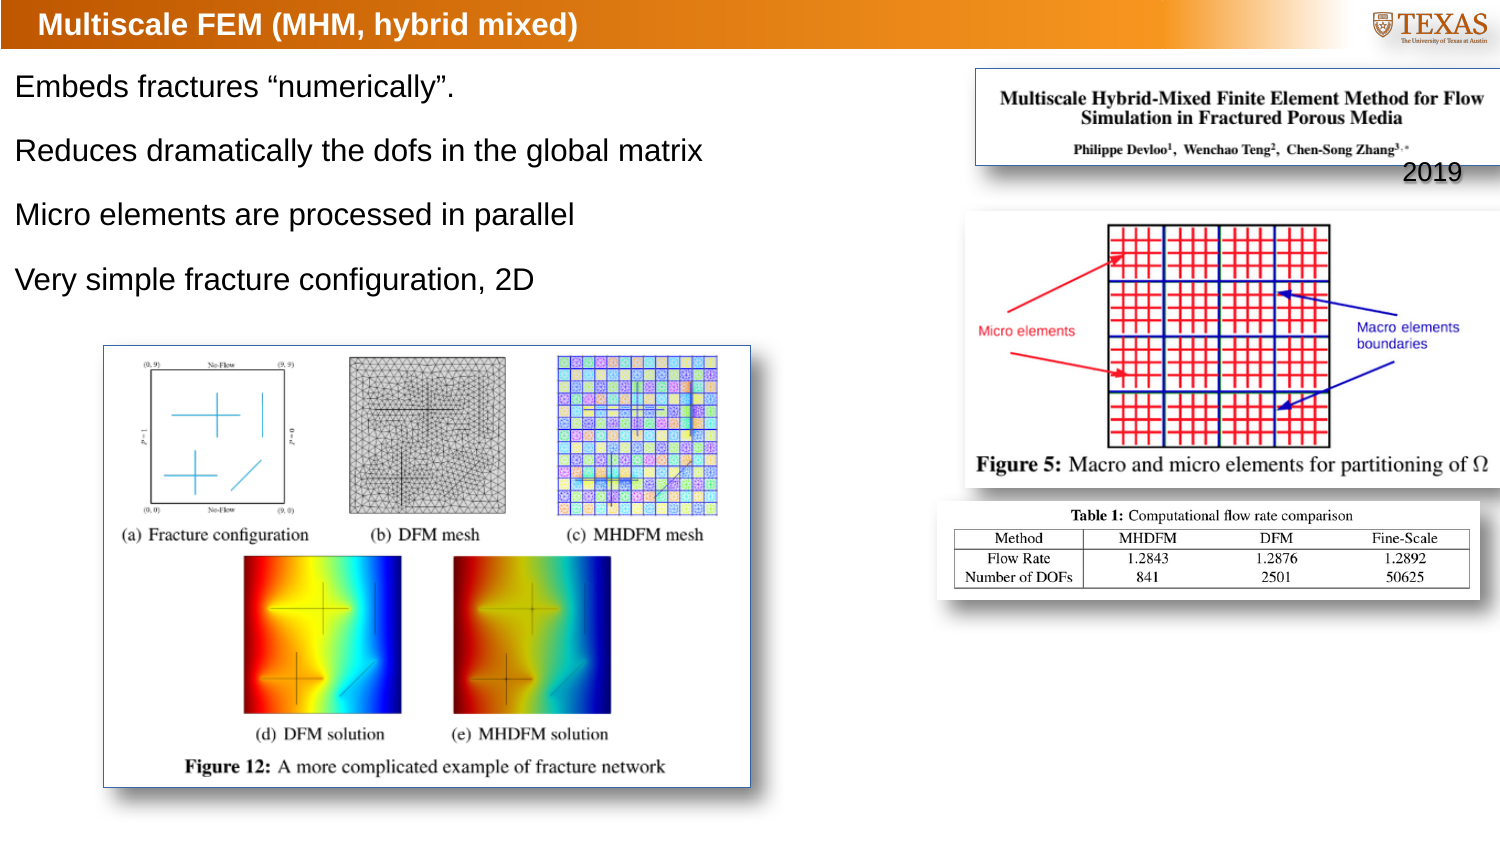

# Multiscale FEM (MHM, hybrid mixed)
Embeds fractures “numerically”.
Reduces dramatically the dofs in the global matrix
Micro elements are processed in parallel
Very simple fracture configuration, 2D
2019